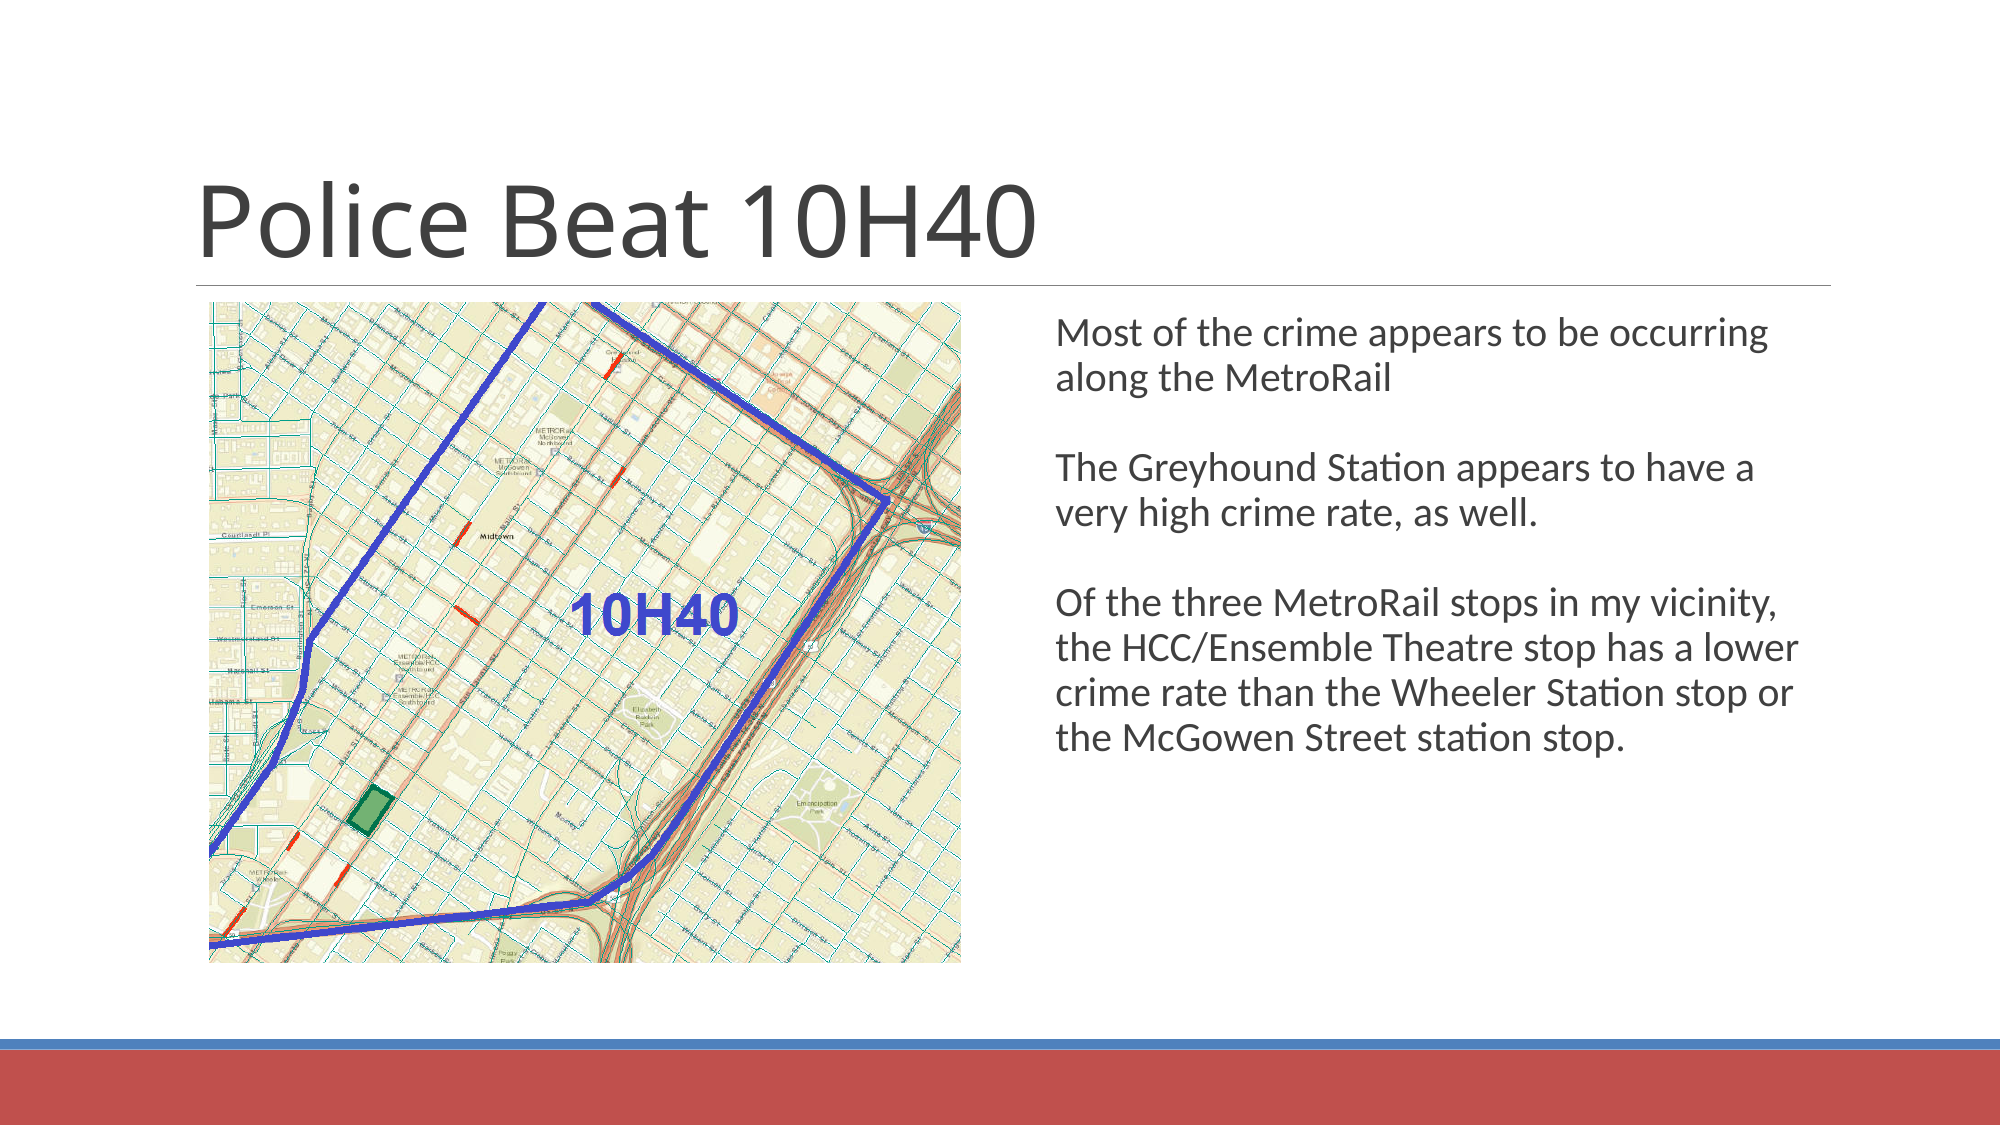

Police Beat 10H40
Most of the crime appears to be occurring along the MetroRail
The Greyhound Station appears to have a very high crime rate, as well.
Of the three MetroRail stops in my vicinity, the HCC/Ensemble Theatre stop has a lower crime rate than the Wheeler Station stop or the McGowen Street station stop.